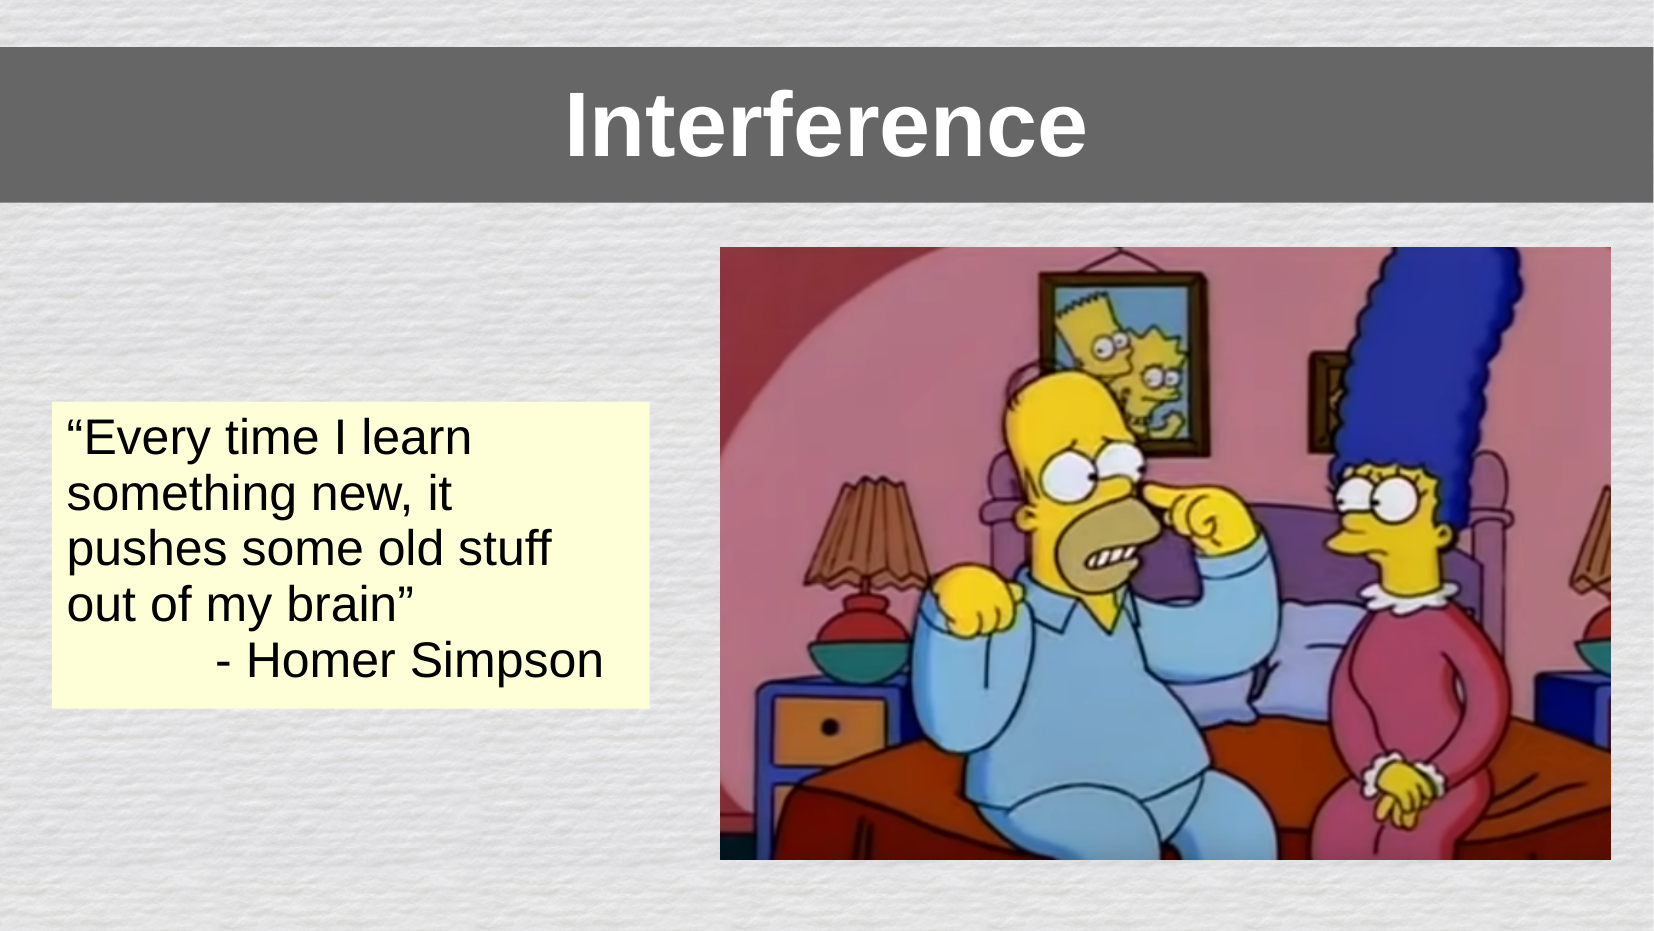

# Interference
“Every time I learn something new, it pushes some old stuff out of my brain”
- Homer Simpson
| | | | | |
| --- | --- | --- | --- | --- |
| | | | | |
| | | | | |
| | | | | |
| | | | | |